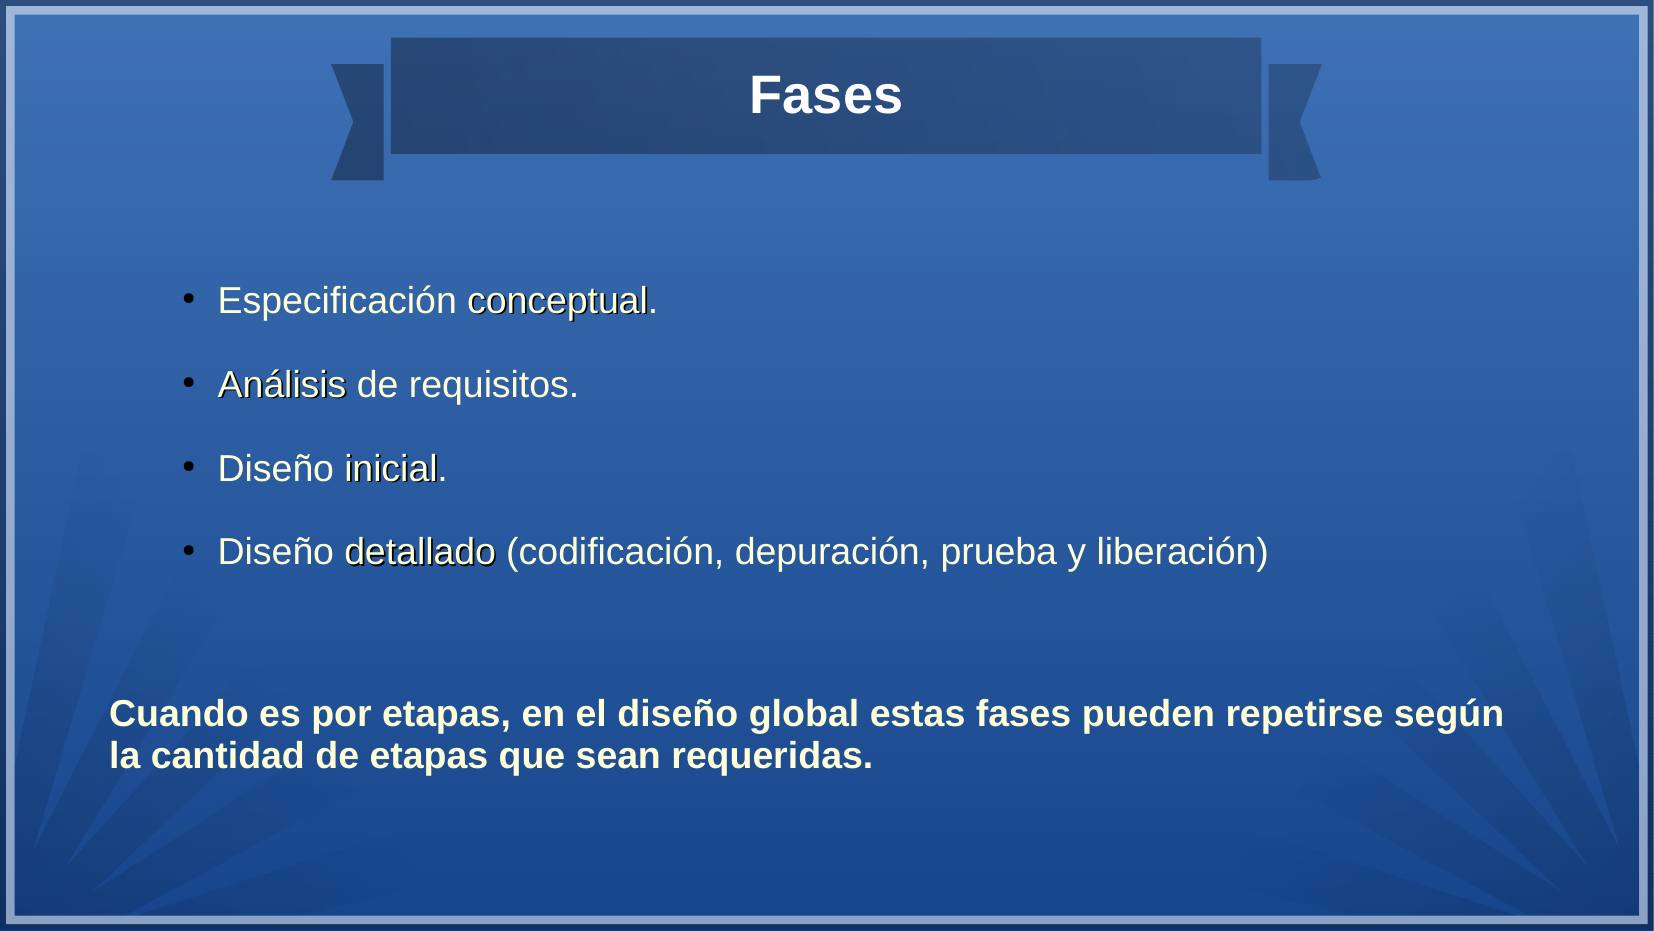

# Fases
Especificación conceptual.
Análisis de requisitos.
Diseño inicial.
Diseño detallado (codificación, depuración, prueba y liberación)
Cuando es por etapas, en el diseño global estas fases pueden repetirse según la cantidad de etapas que sean requeridas.